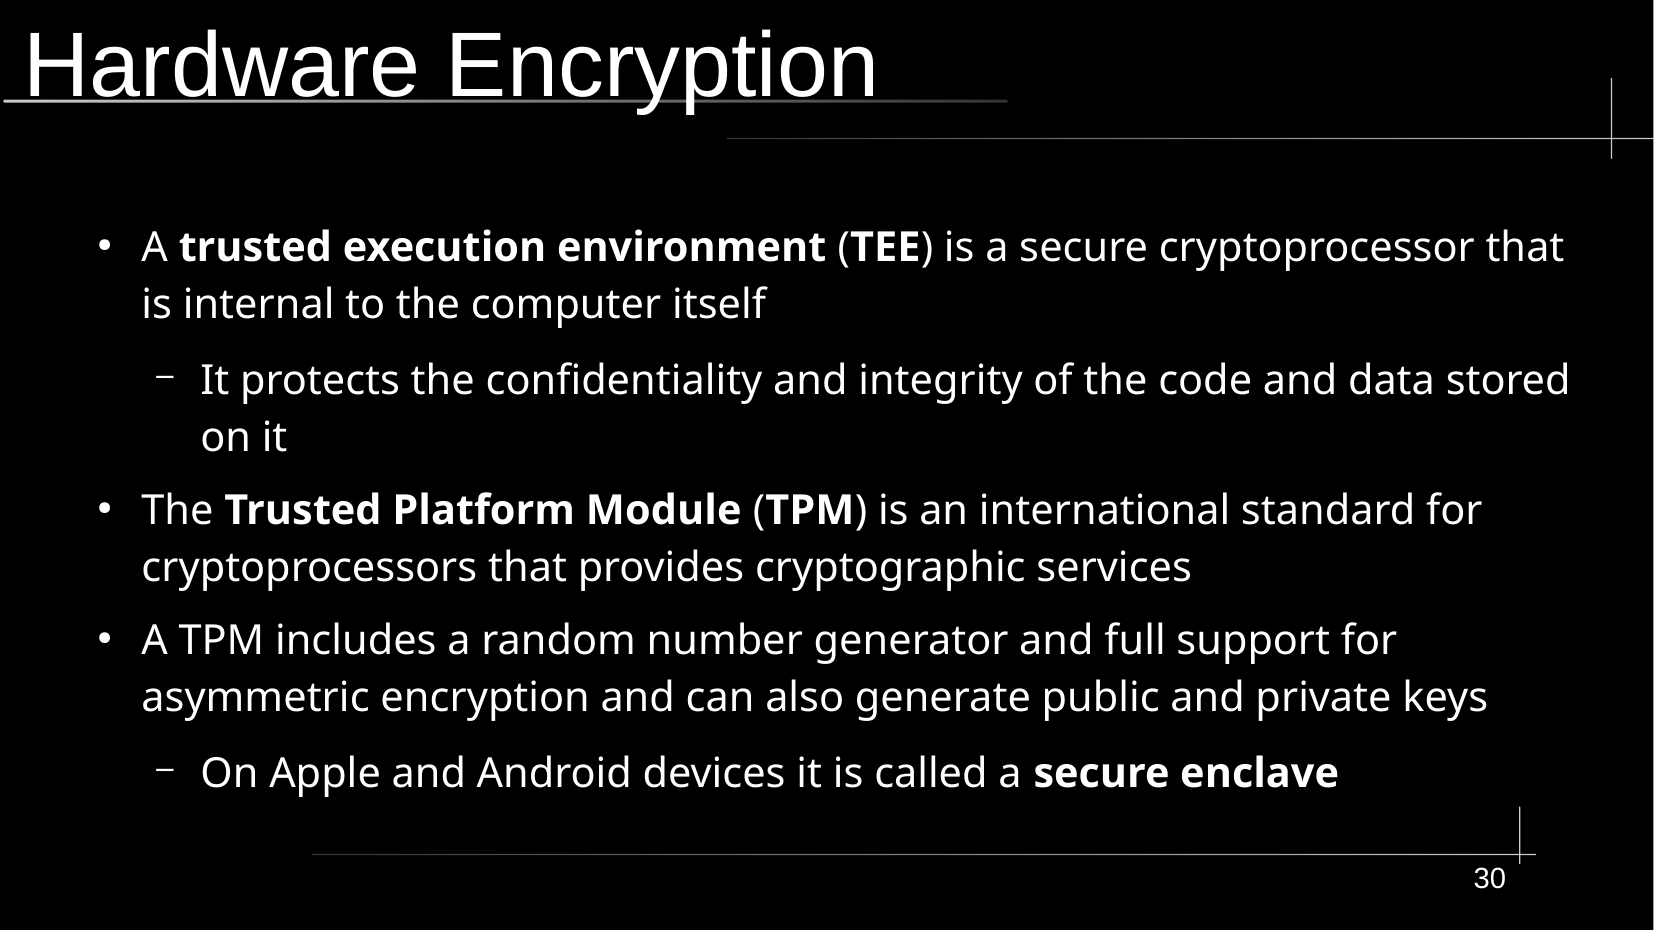

# Hardware Encryption
A trusted execution environment (TEE) is a secure cryptoprocessor that is internal to the computer itself
It protects the confidentiality and integrity of the code and data stored on it
The Trusted Platform Module (TPM) is an international standard for cryptoprocessors that provides cryptographic services
A TPM includes a random number generator and full support for asymmetric encryption and can also generate public and private keys
On Apple and Android devices it is called a secure enclave
30